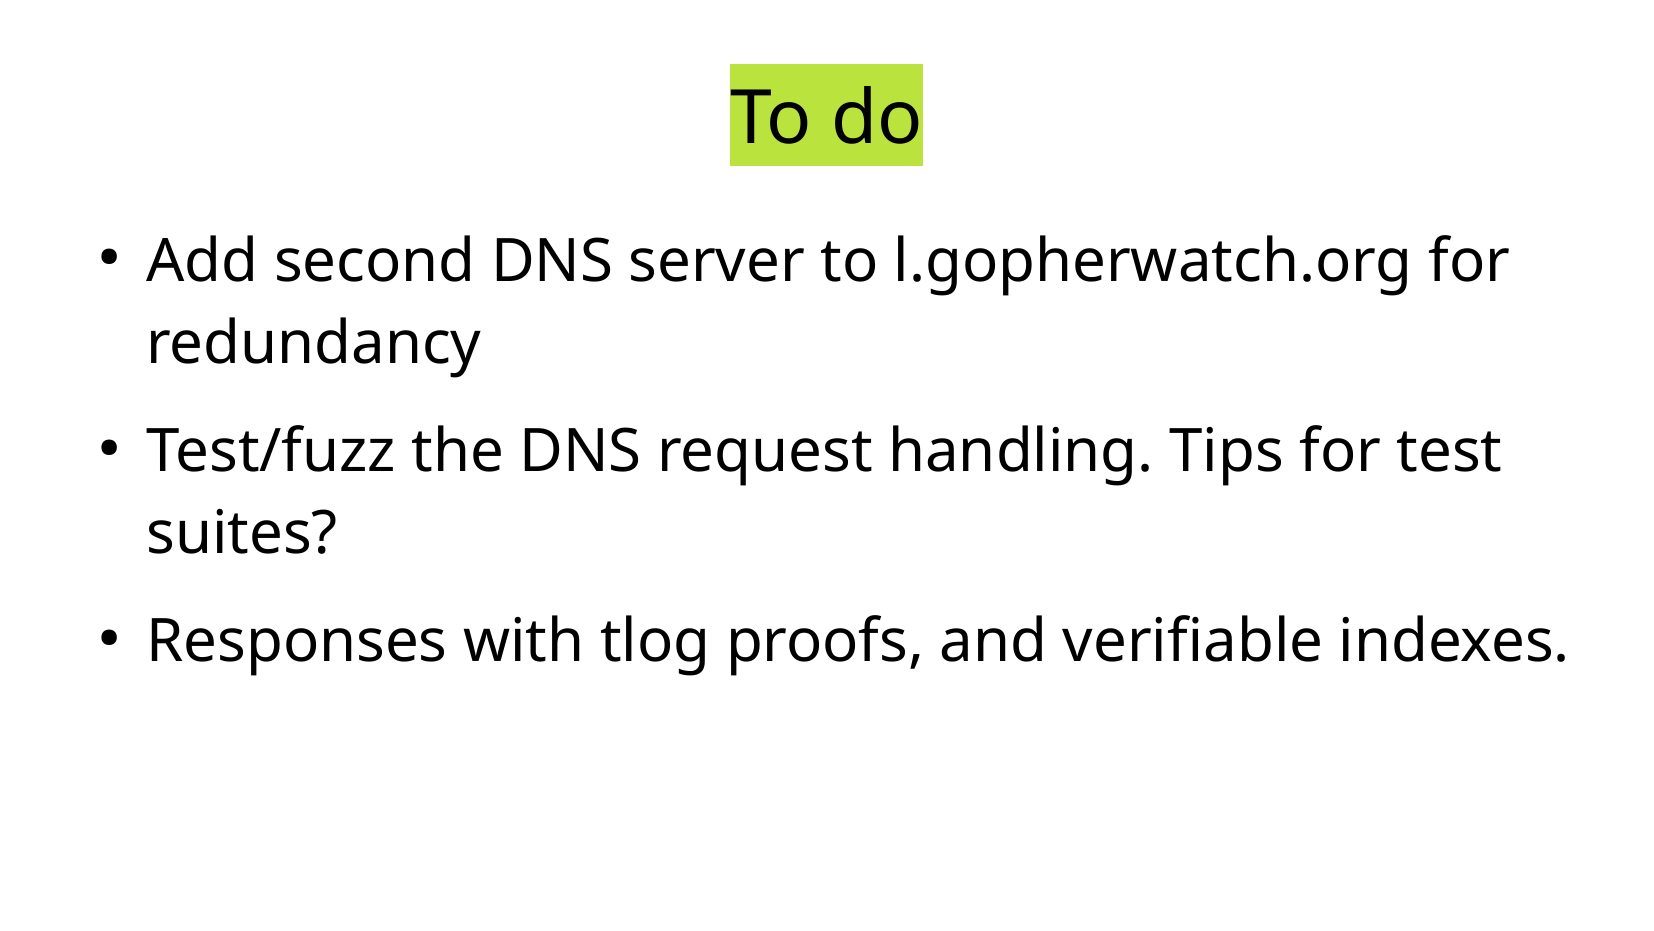

# To do
Add second DNS server to l.gopherwatch.org for redundancy
Test/fuzz the DNS request handling. Tips for test suites?
Responses with tlog proofs, and verifiable indexes.